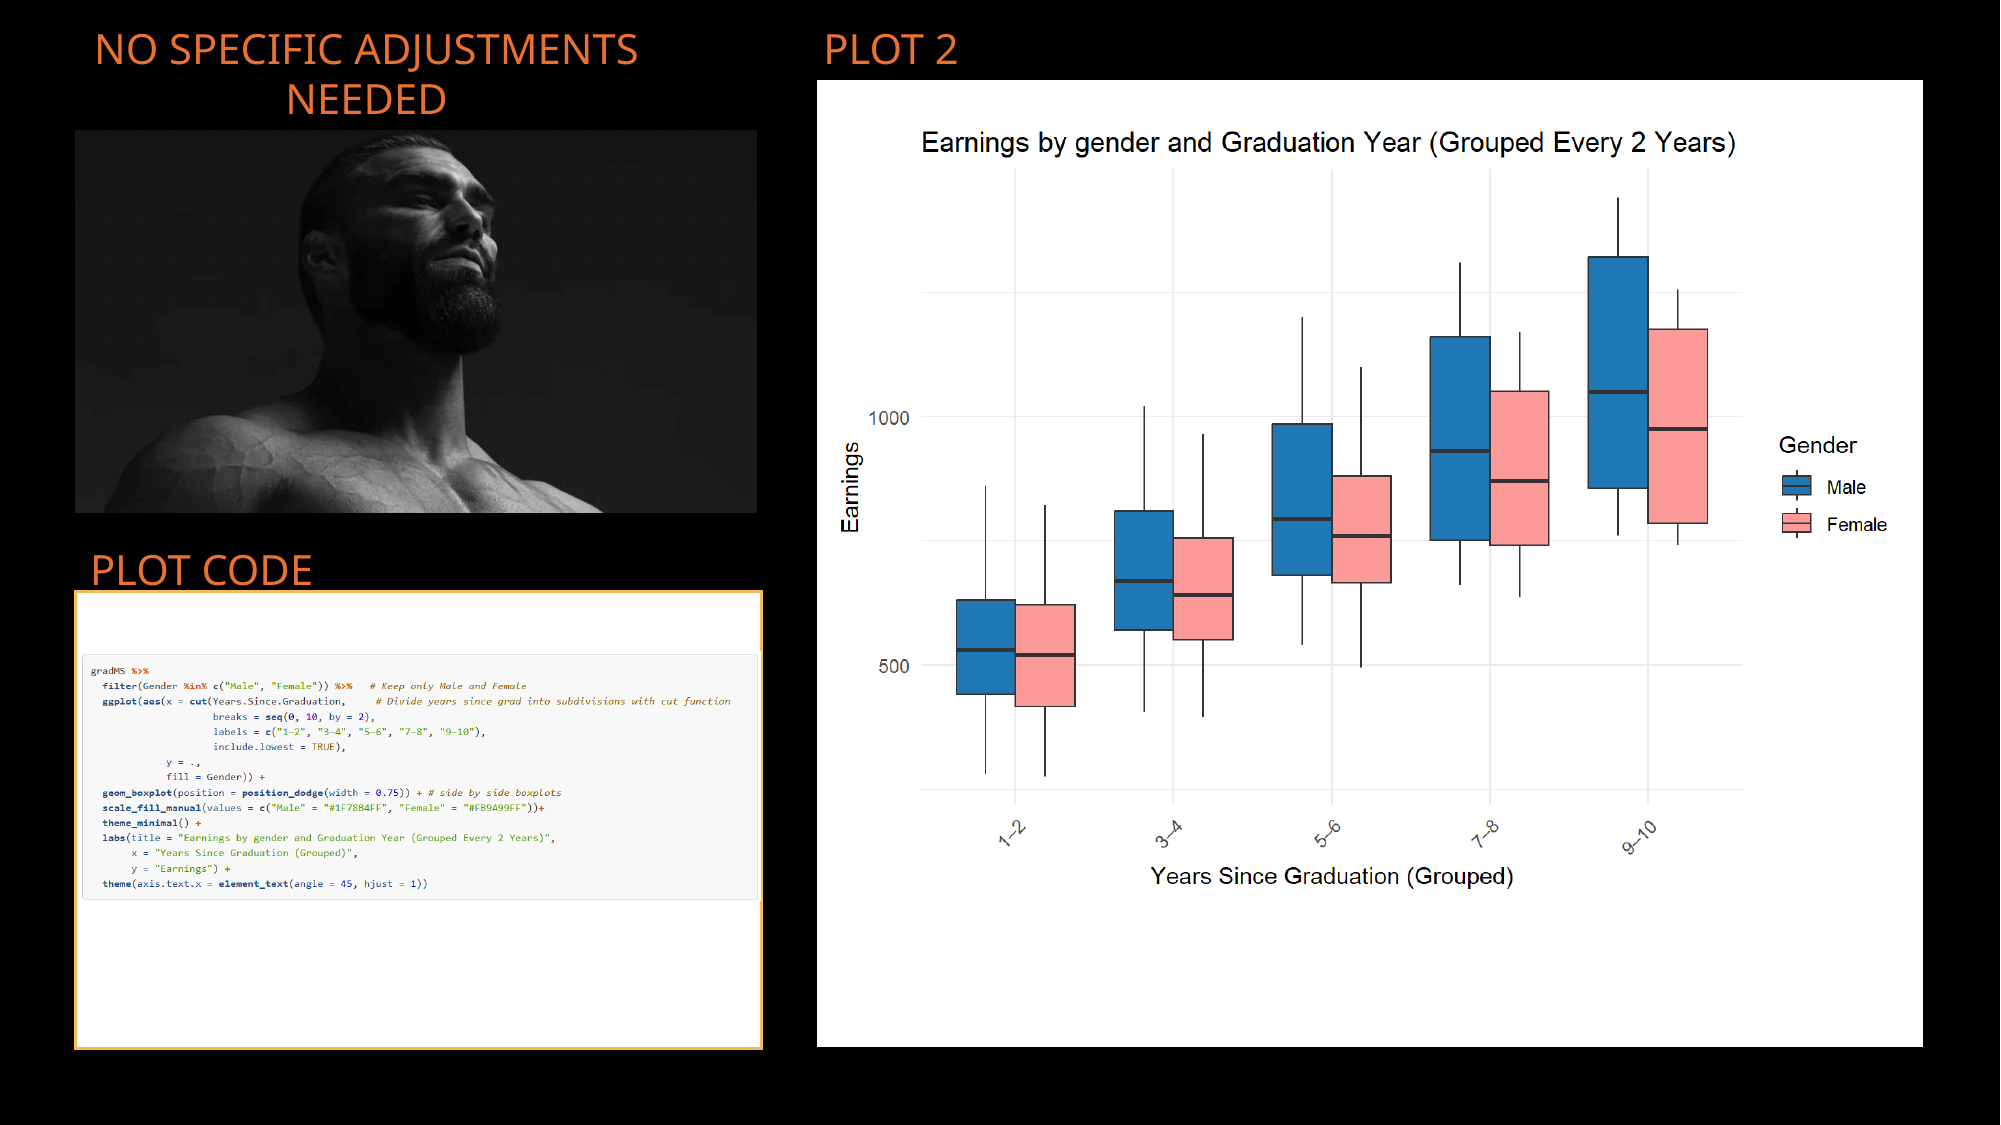

NO SPECIFIC ADJUSTMENTS NEEDED
PLOT 2
PLOT CODE